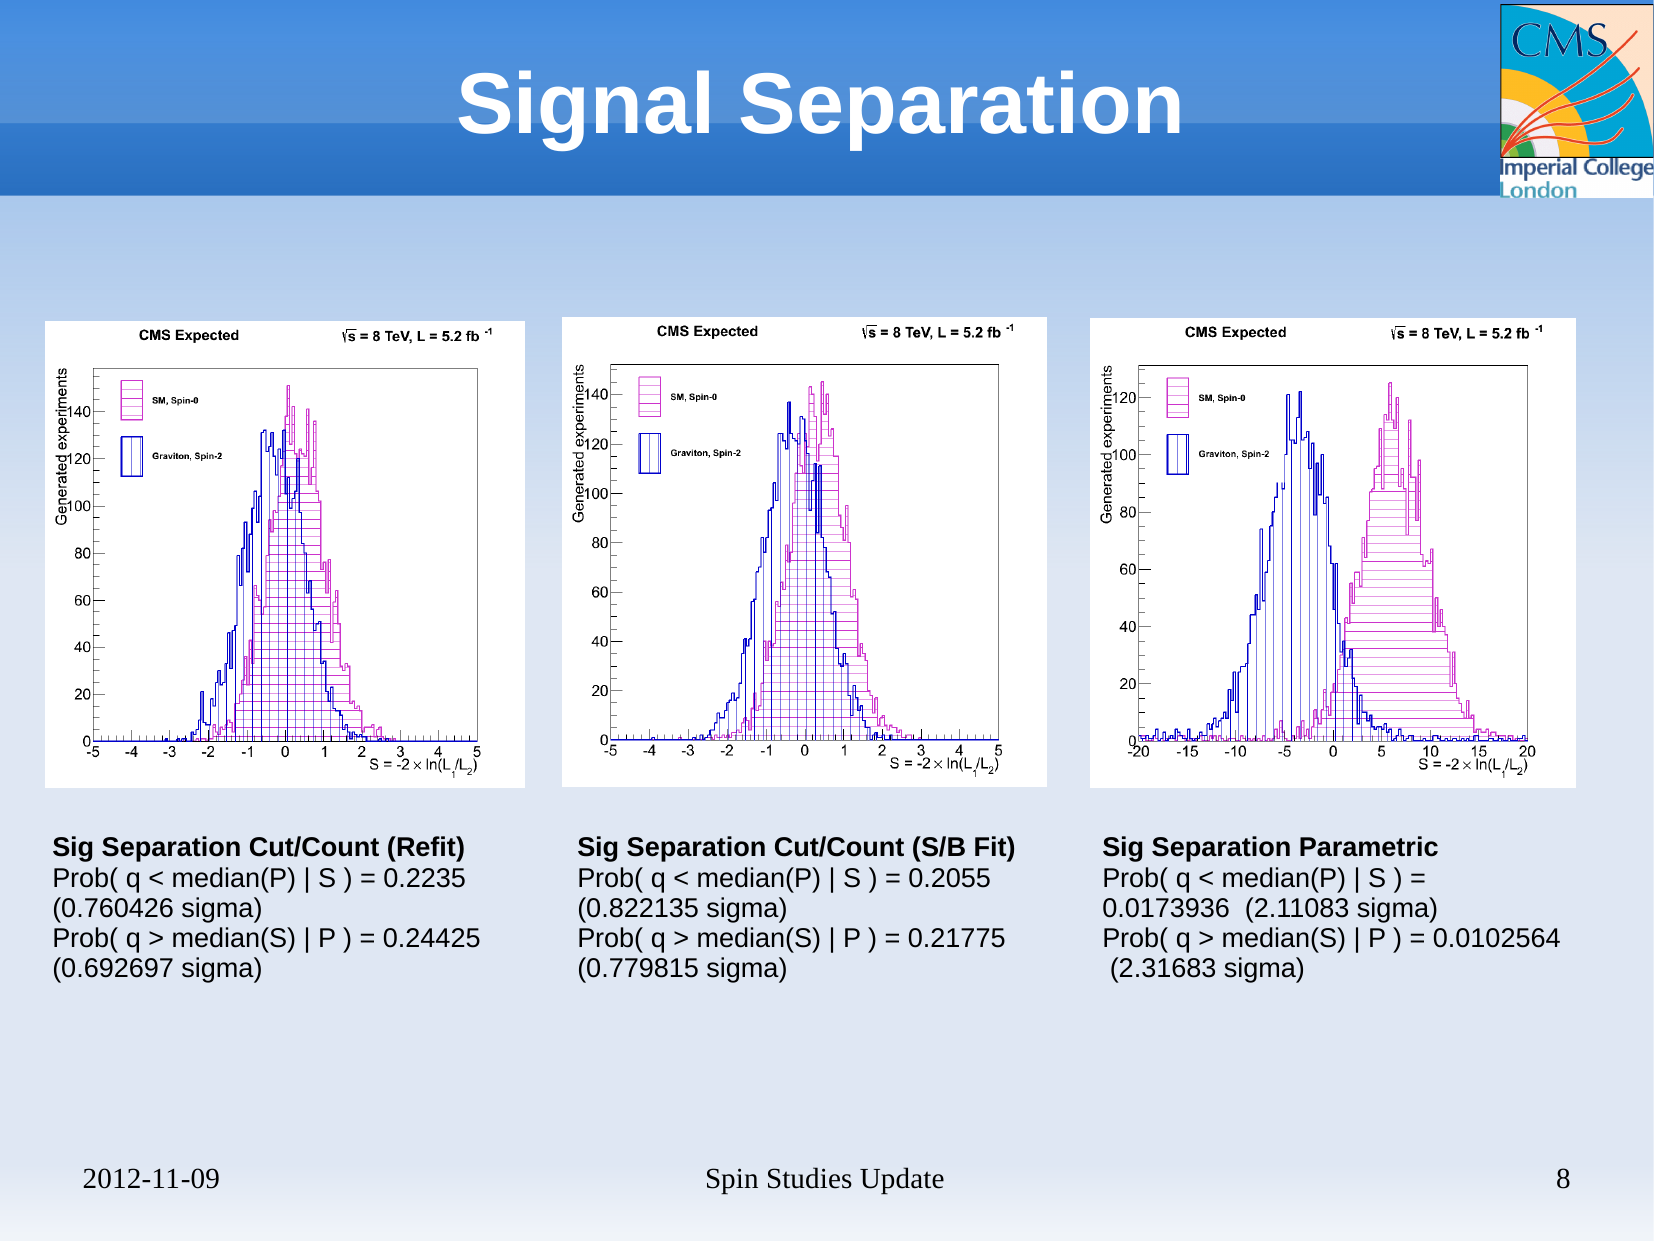

# Signal Separation
Sig Separation Cut/Count (Refit)
Prob( q < median(P) | S ) = 0.2235 (0.760426 sigma)
Prob( q > median(S) | P ) = 0.24425 (0.692697 sigma)
Sig Separation Cut/Count (S/B Fit)
Prob( q < median(P) | S ) = 0.2055 (0.822135 sigma)
Prob( q > median(S) | P ) = 0.21775 (0.779815 sigma)
Sig Separation Parametric
Prob( q < median(P) | S ) = 0.0173936 (2.11083 sigma)
Prob( q > median(S) | P ) = 0.0102564 (2.31683 sigma)
2012-11-09
Spin Studies Update
8